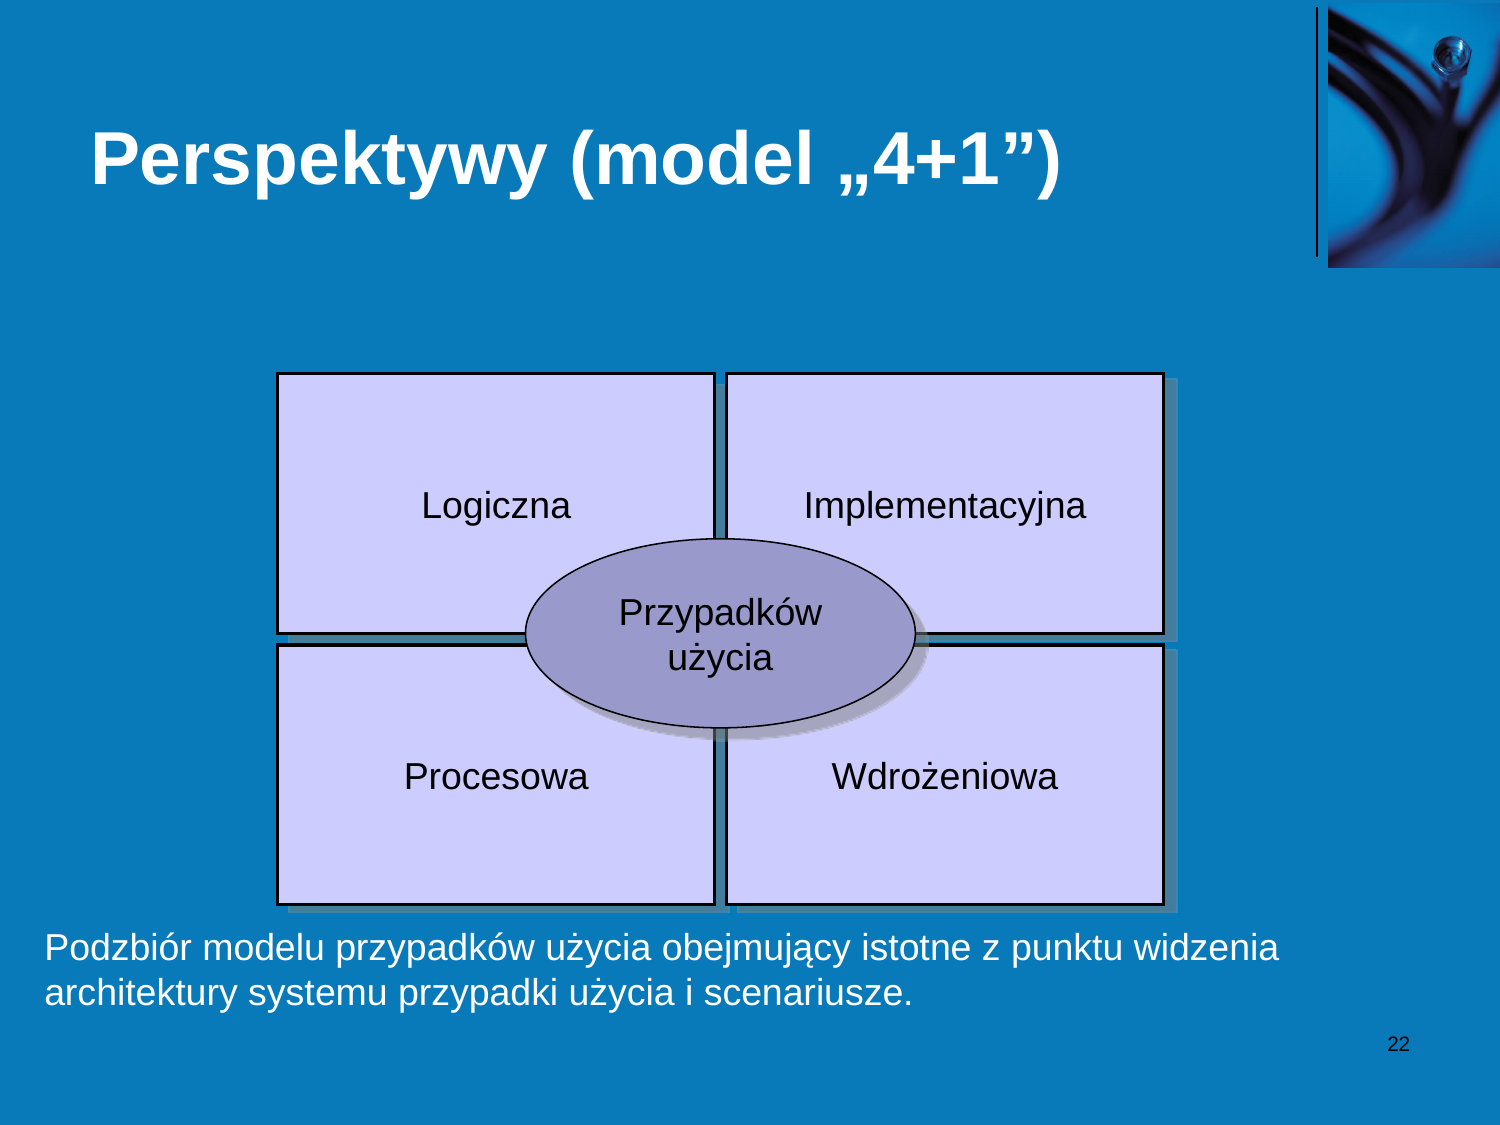

# Perspektywy (model „4+1”)
Logiczna
Implementacyjna
Przypadków
użycia
Procesowa
Wdrożeniowa
Podzbiór modelu przypadków użycia obejmujący istotne z punktu widzenia architektury systemu przypadki użycia i scenariusze.
22